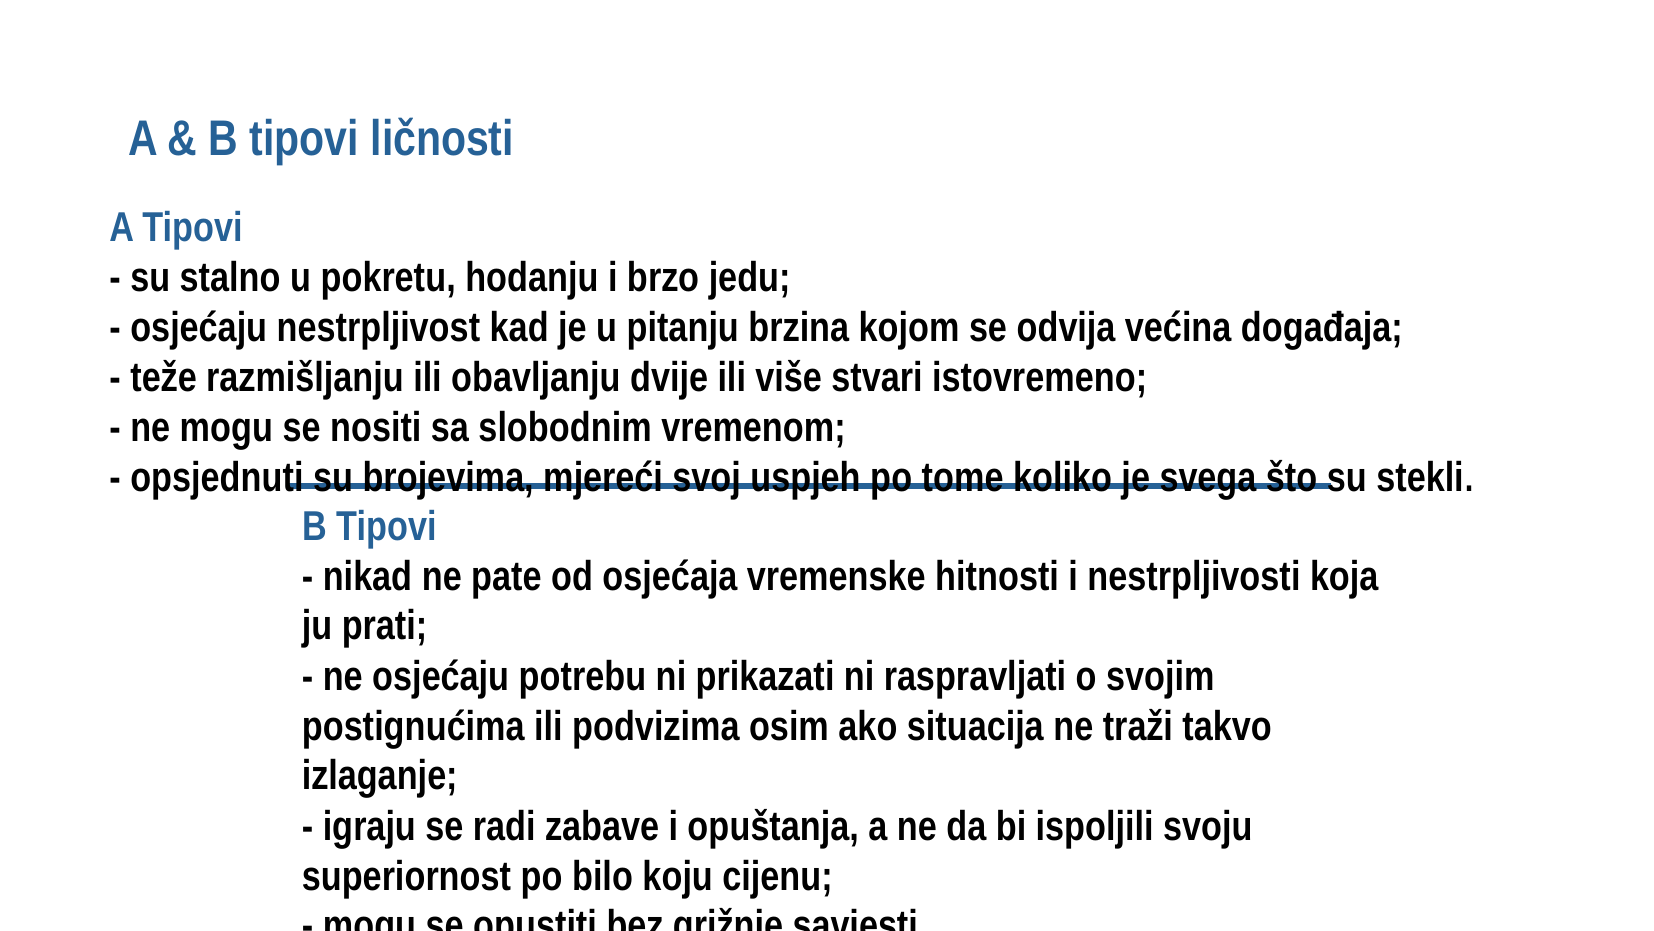

# A & B tipovi ličnosti
A Tipovi
- su stalno u pokretu, hodanju i brzo jedu;
- osjećaju nestrpljivost kad je u pitanju brzina kojom se odvija većina događaja;
- teže razmišljanju ili obavljanju dvije ili više stvari istovremeno;
- ne mogu se nositi sa slobodnim vremenom;
- opsjednuti su brojevima, mjereći svoj uspjeh po tome koliko je svega što su stekli.
B Tipovi
- nikad ne pate od osjećaja vremenske hitnosti i nestrpljivosti koja ju prati;
- ne osjećaju potrebu ni prikazati ni raspravljati o svojim postignućima ili podvizima osim ako situacija ne traži takvo izlaganje;
- igraju se radi zabave i opuštanja, a ne da bi ispoljili svoju superiornost po bilo koju cijenu;
- mogu se opustiti bez grižnje savjesti.